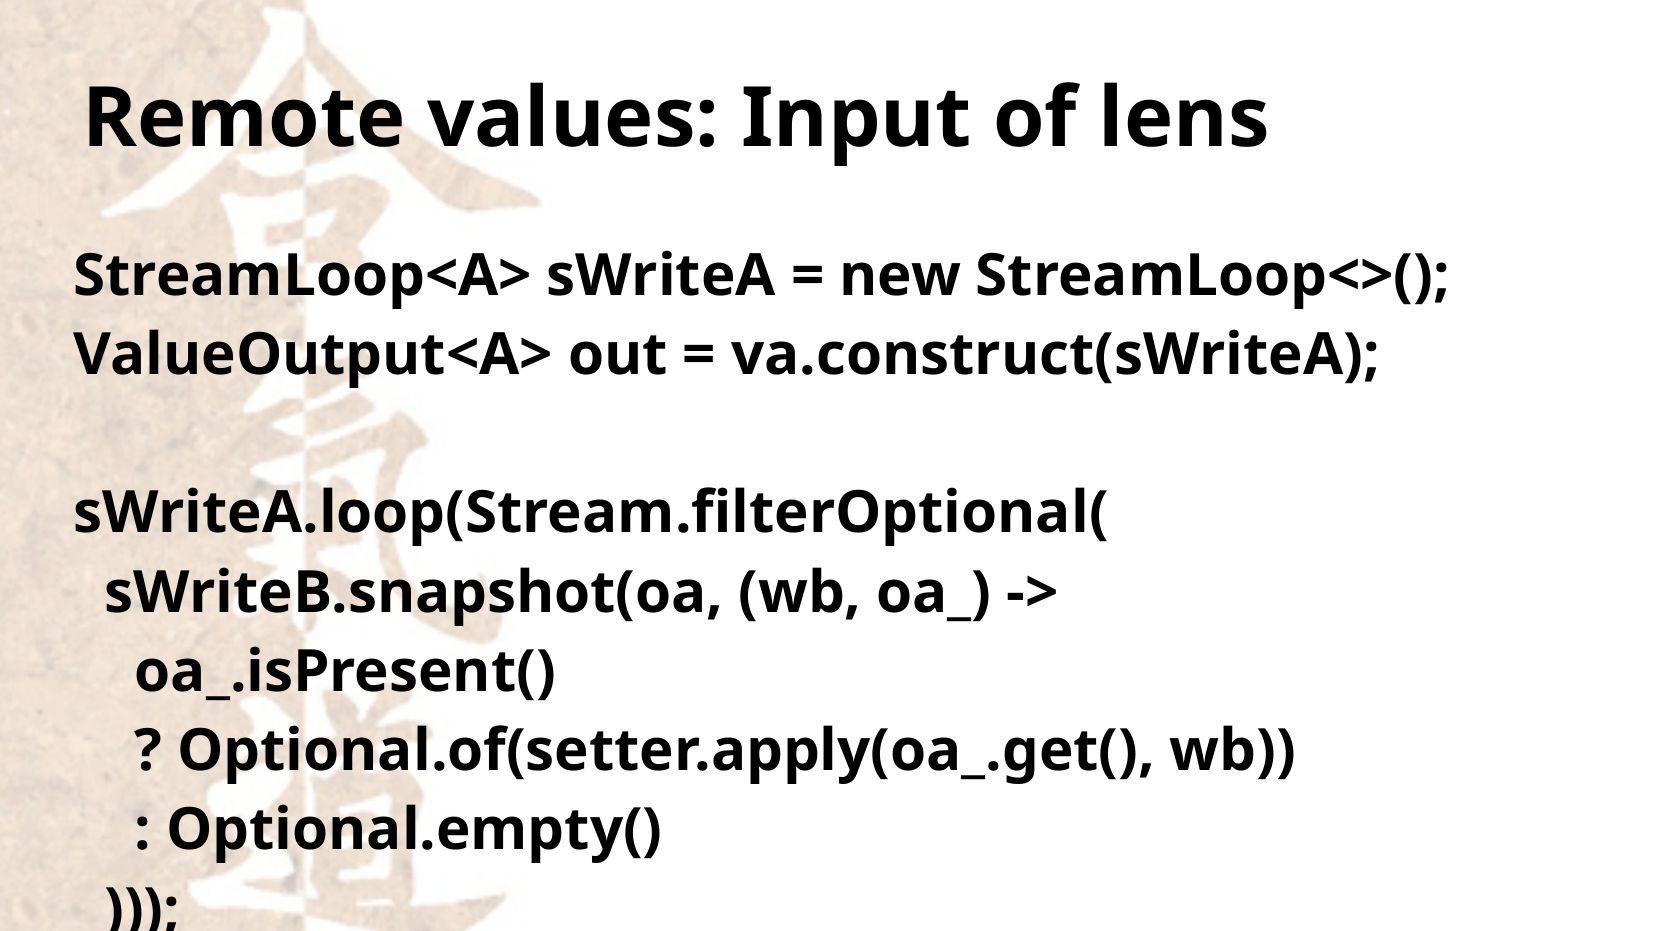

# Remote values: Input of lens
StreamLoop<A> sWriteA = new StreamLoop<>();
ValueOutput<A> out = va.construct(sWriteA);
sWriteA.loop(Stream.filterOptional(
 sWriteB.snapshot(oa, (wb, oa_) ->
 oa_.isPresent()
 ? Optional.of(setter.apply(oa_.get(), wb))
 : Optional.empty()
 )));